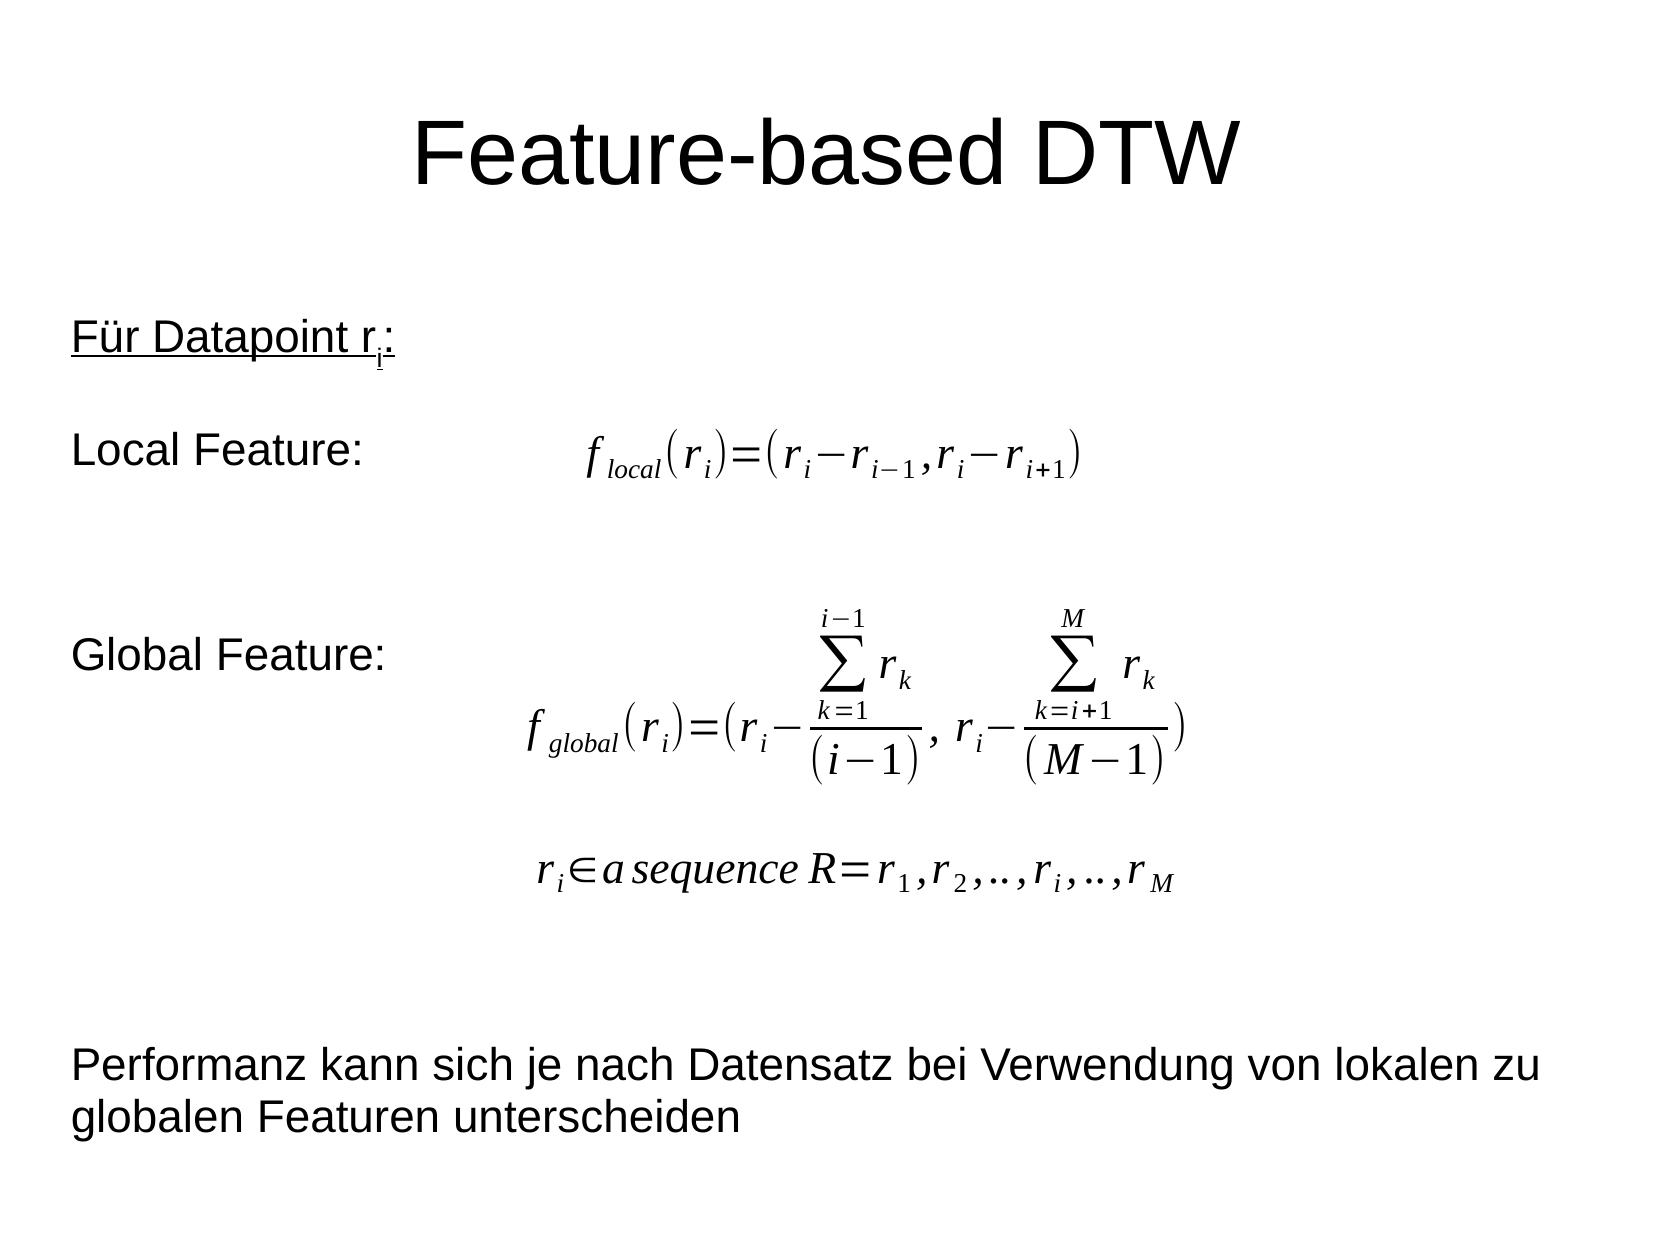

# Feature-based DTW
Für Datapoint ri:
Local Feature:
Global Feature:
Performanz kann sich je nach Datensatz bei Verwendung von lokalen zu globalen Featuren unterscheiden